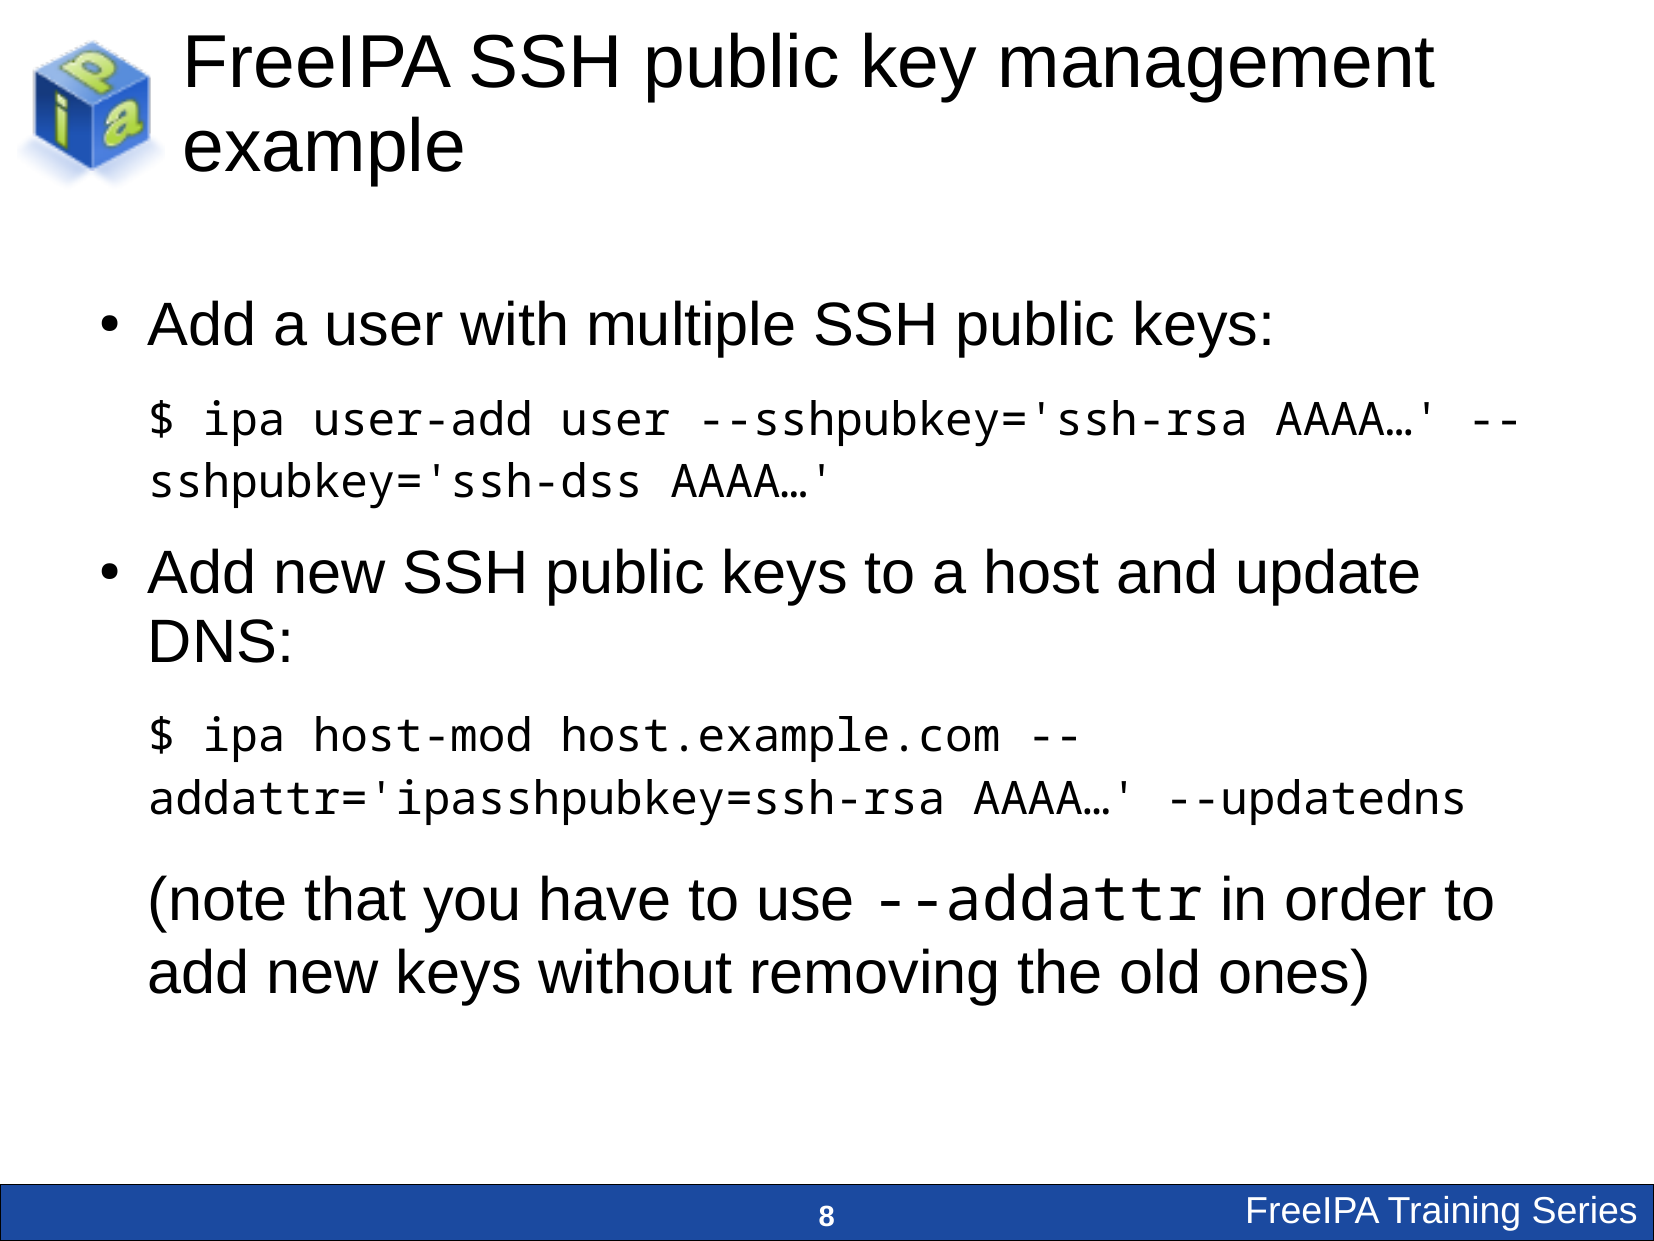

# FreeIPA SSH public key management example
Add a user with multiple SSH public keys:
$ ipa user-add user --sshpubkey='ssh-rsa AAAA…' --sshpubkey='ssh-dss AAAA…'
Add new SSH public keys to a host and update DNS:
$ ipa host-mod host.example.com --addattr='ipasshpubkey=ssh-rsa AAAA…' --updatedns
(note that you have to use --addattr in order to add new keys without removing the old ones)
8